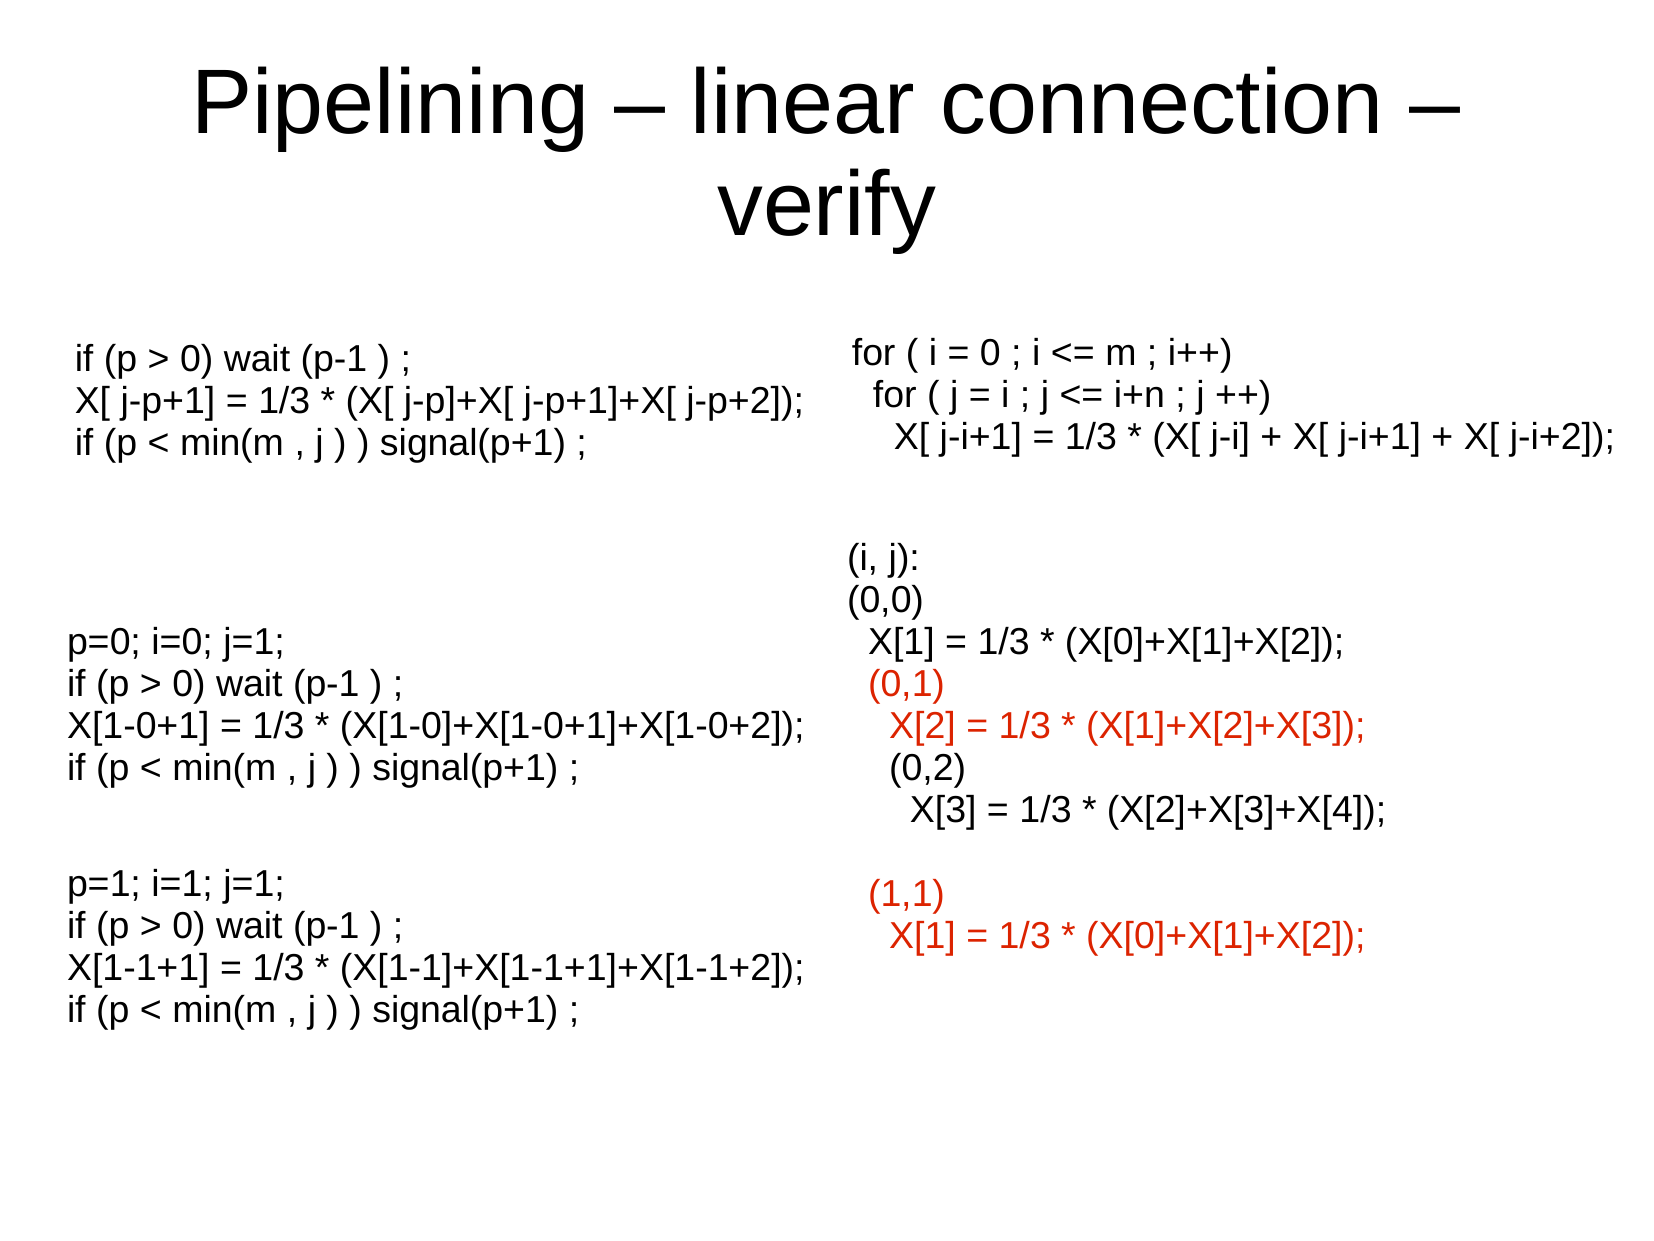

# Pipelining – linear connection – verify
for ( i = 0 ; i <= m ; i++)
 for ( j = i ; j <= i+n ; j ++)
 X[ j-i+1] = 1/3 * (X[ j-i] + X[ j-i+1] + X[ j-i+2]);
if (p > 0) wait (p-1 ) ;
X[ j-p+1] = 1/3 * (X[ j-p]+X[ j-p+1]+X[ j-p+2]);
if (p < min(m , j ) ) signal(p+1) ;
(i, j):
(0,0)
 X[1] = 1/3 * (X[0]+X[1]+X[2]);
 (0,1)
 X[2] = 1/3 * (X[1]+X[2]+X[3]);
 (0,2)
 X[3] = 1/3 * (X[2]+X[3]+X[4]);
 (1,1)
 X[1] = 1/3 * (X[0]+X[1]+X[2]);
p=0; i=0; j=1;
if (p > 0) wait (p-1 ) ;
X[1-0+1] = 1/3 * (X[1-0]+X[1-0+1]+X[1-0+2]);
if (p < min(m , j ) ) signal(p+1) ;
p=1; i=1; j=1;
if (p > 0) wait (p-1 ) ;
X[1-1+1] = 1/3 * (X[1-1]+X[1-1+1]+X[1-1+2]);
if (p < min(m , j ) ) signal(p+1) ;